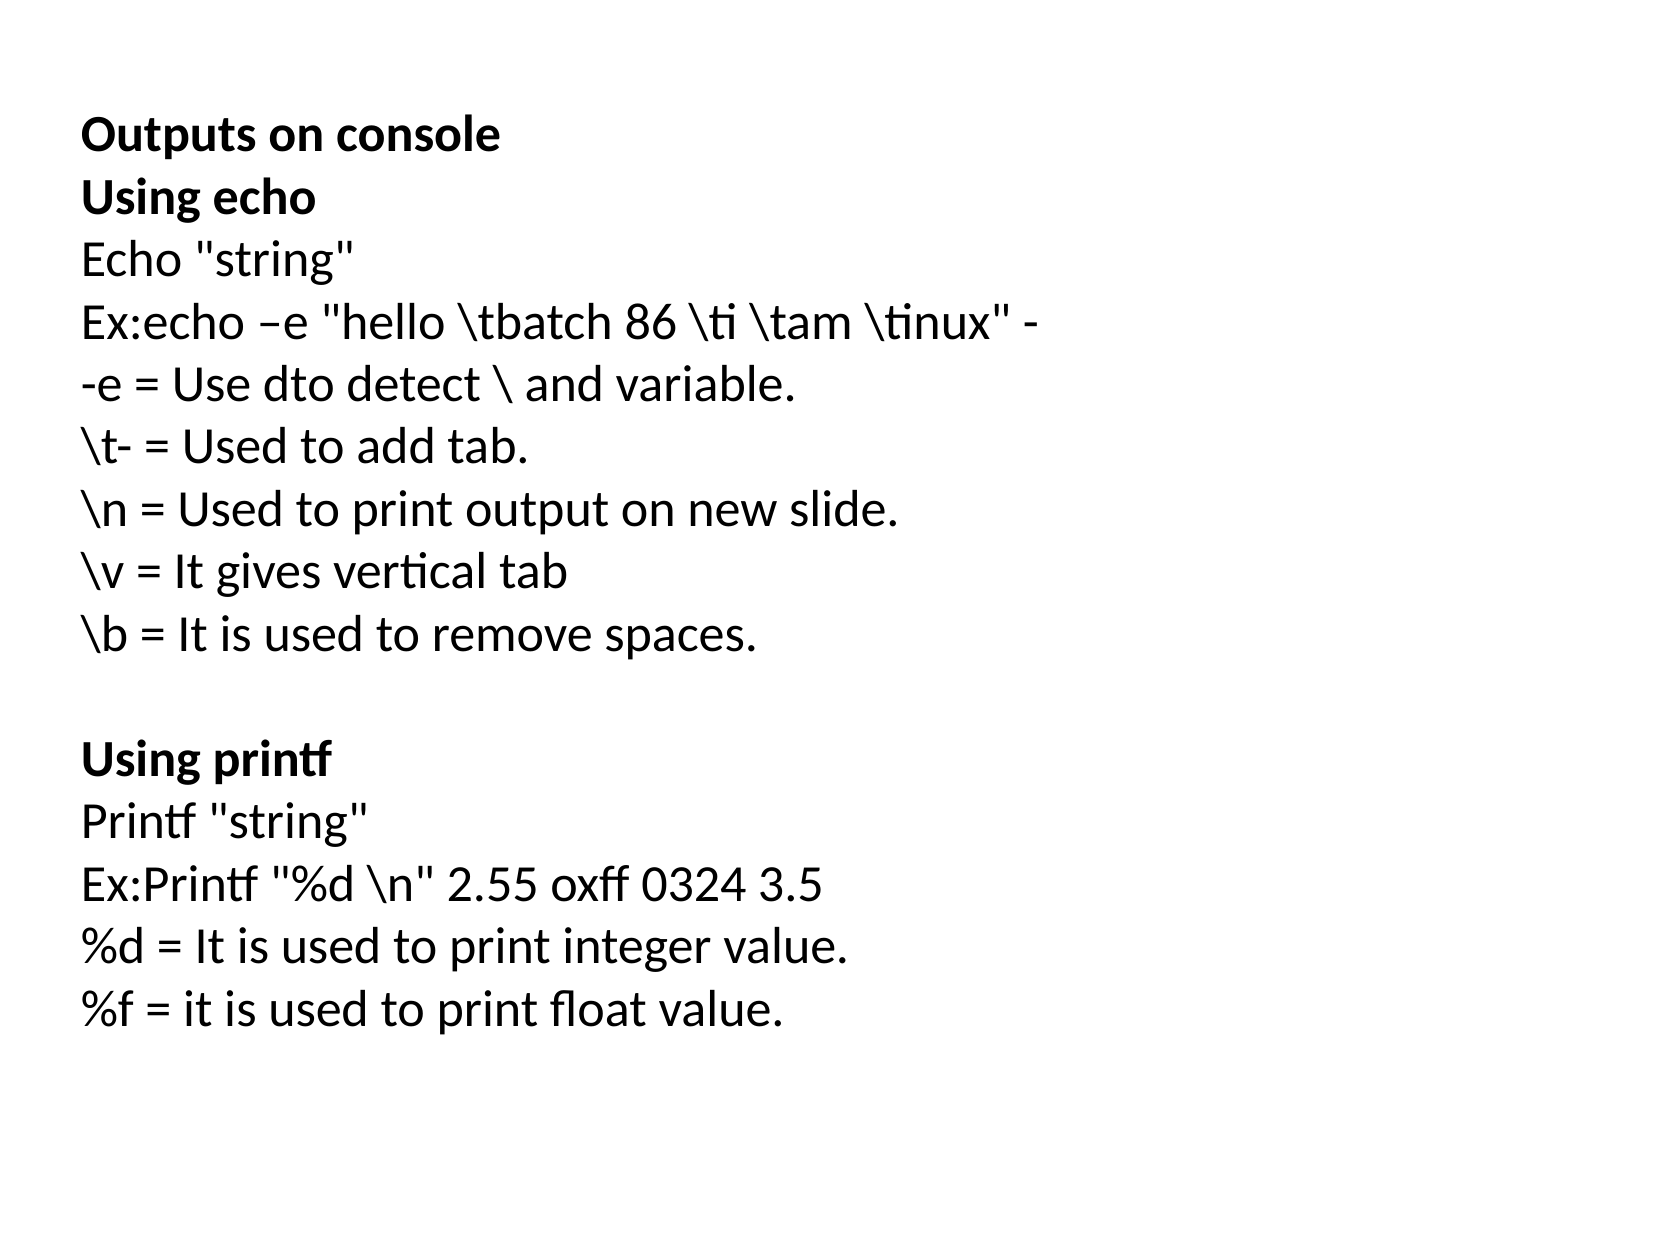

Outputs on console
Using echo
Echo "string"
Ex:echo –e "hello \tbatch 86 \ti \tam \tinux" -
-e = Use dto detect \ and variable.
\t- = Used to add tab.
\n = Used to print output on new slide.
\v = It gives vertical tab
\b = It is used to remove spaces.
Using printf
Printf "string"
Ex:Printf "%d \n" 2.55 oxff 0324 3.5
%d = It is used to print integer value.
%f = it is used to print float value.